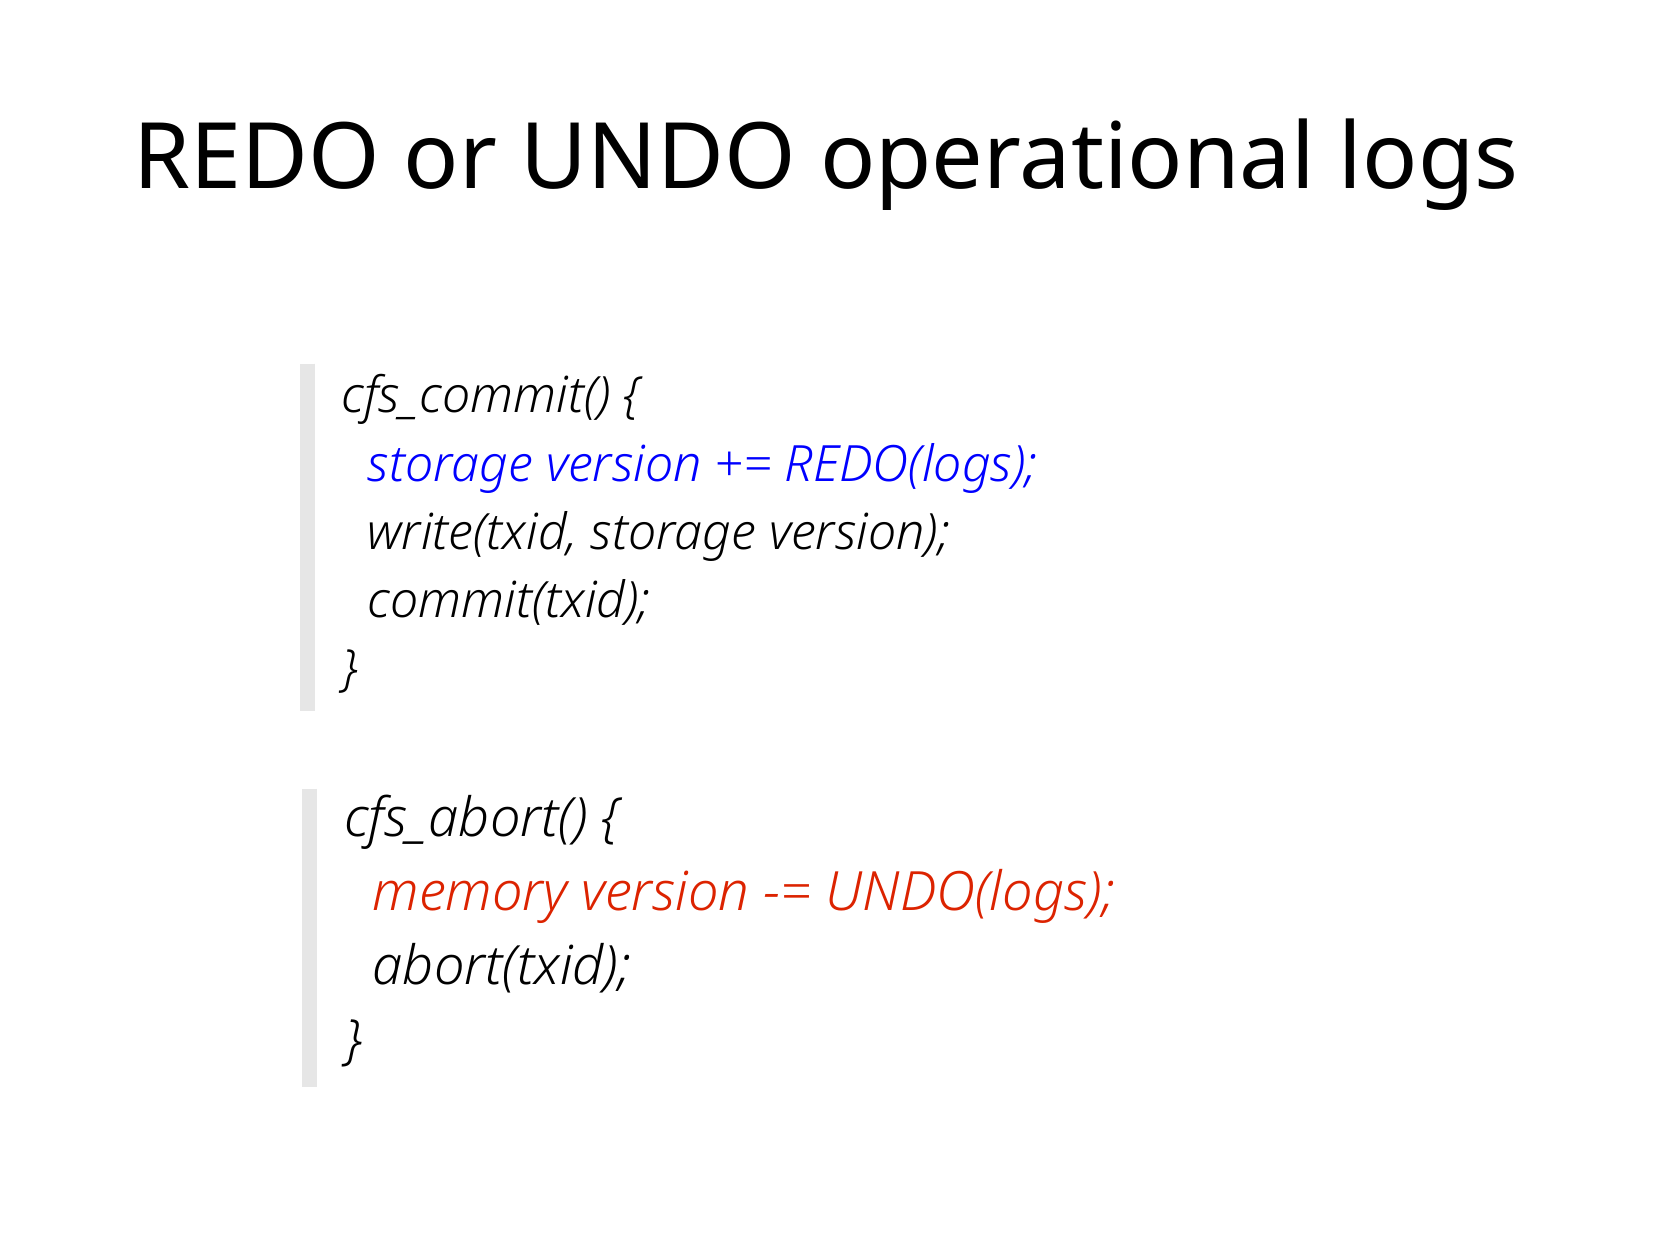

# REDO or UNDO operational logs
cfs_commit() {
 storage version += REDO(logs);
 write(txid, storage version);
 commit(txid);
}
cfs_abort() {
 memory version -= UNDO(logs);
 abort(txid);
}